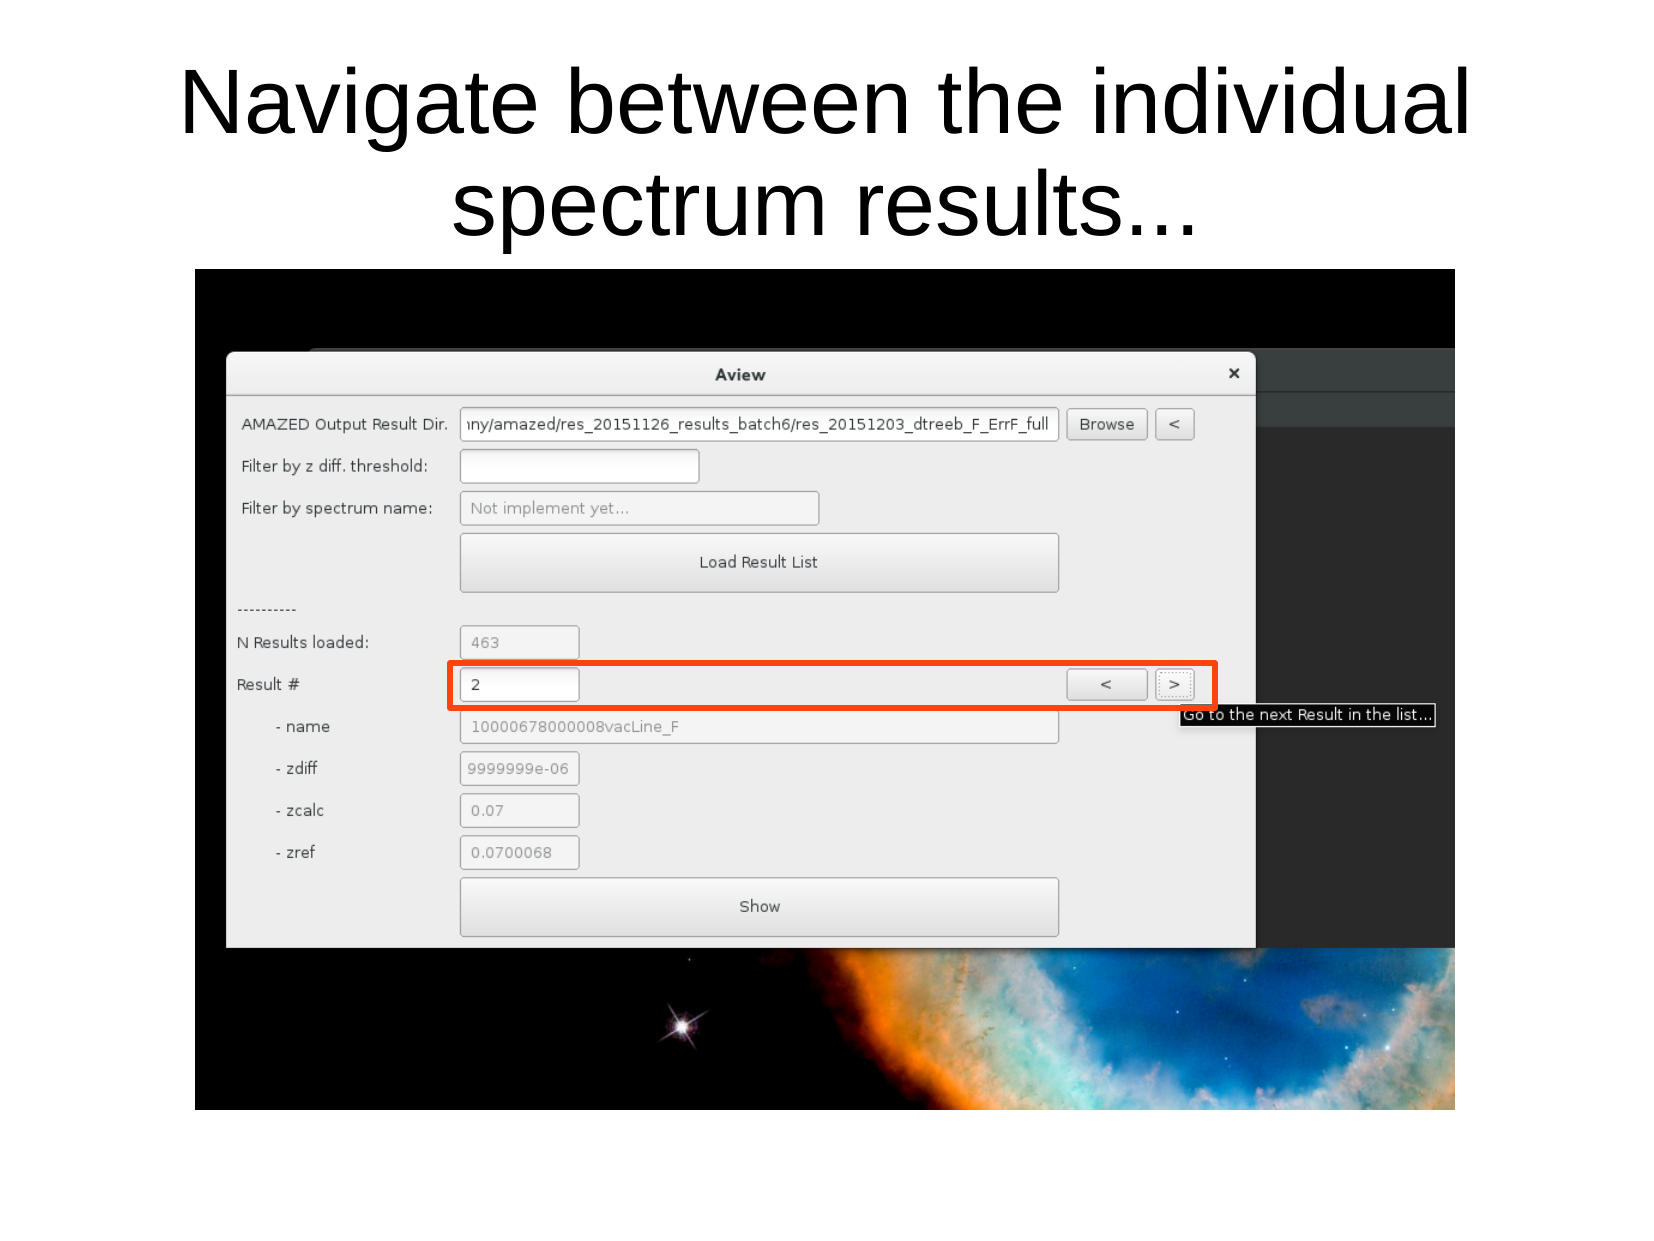

# Navigate between the individual spectrum results...